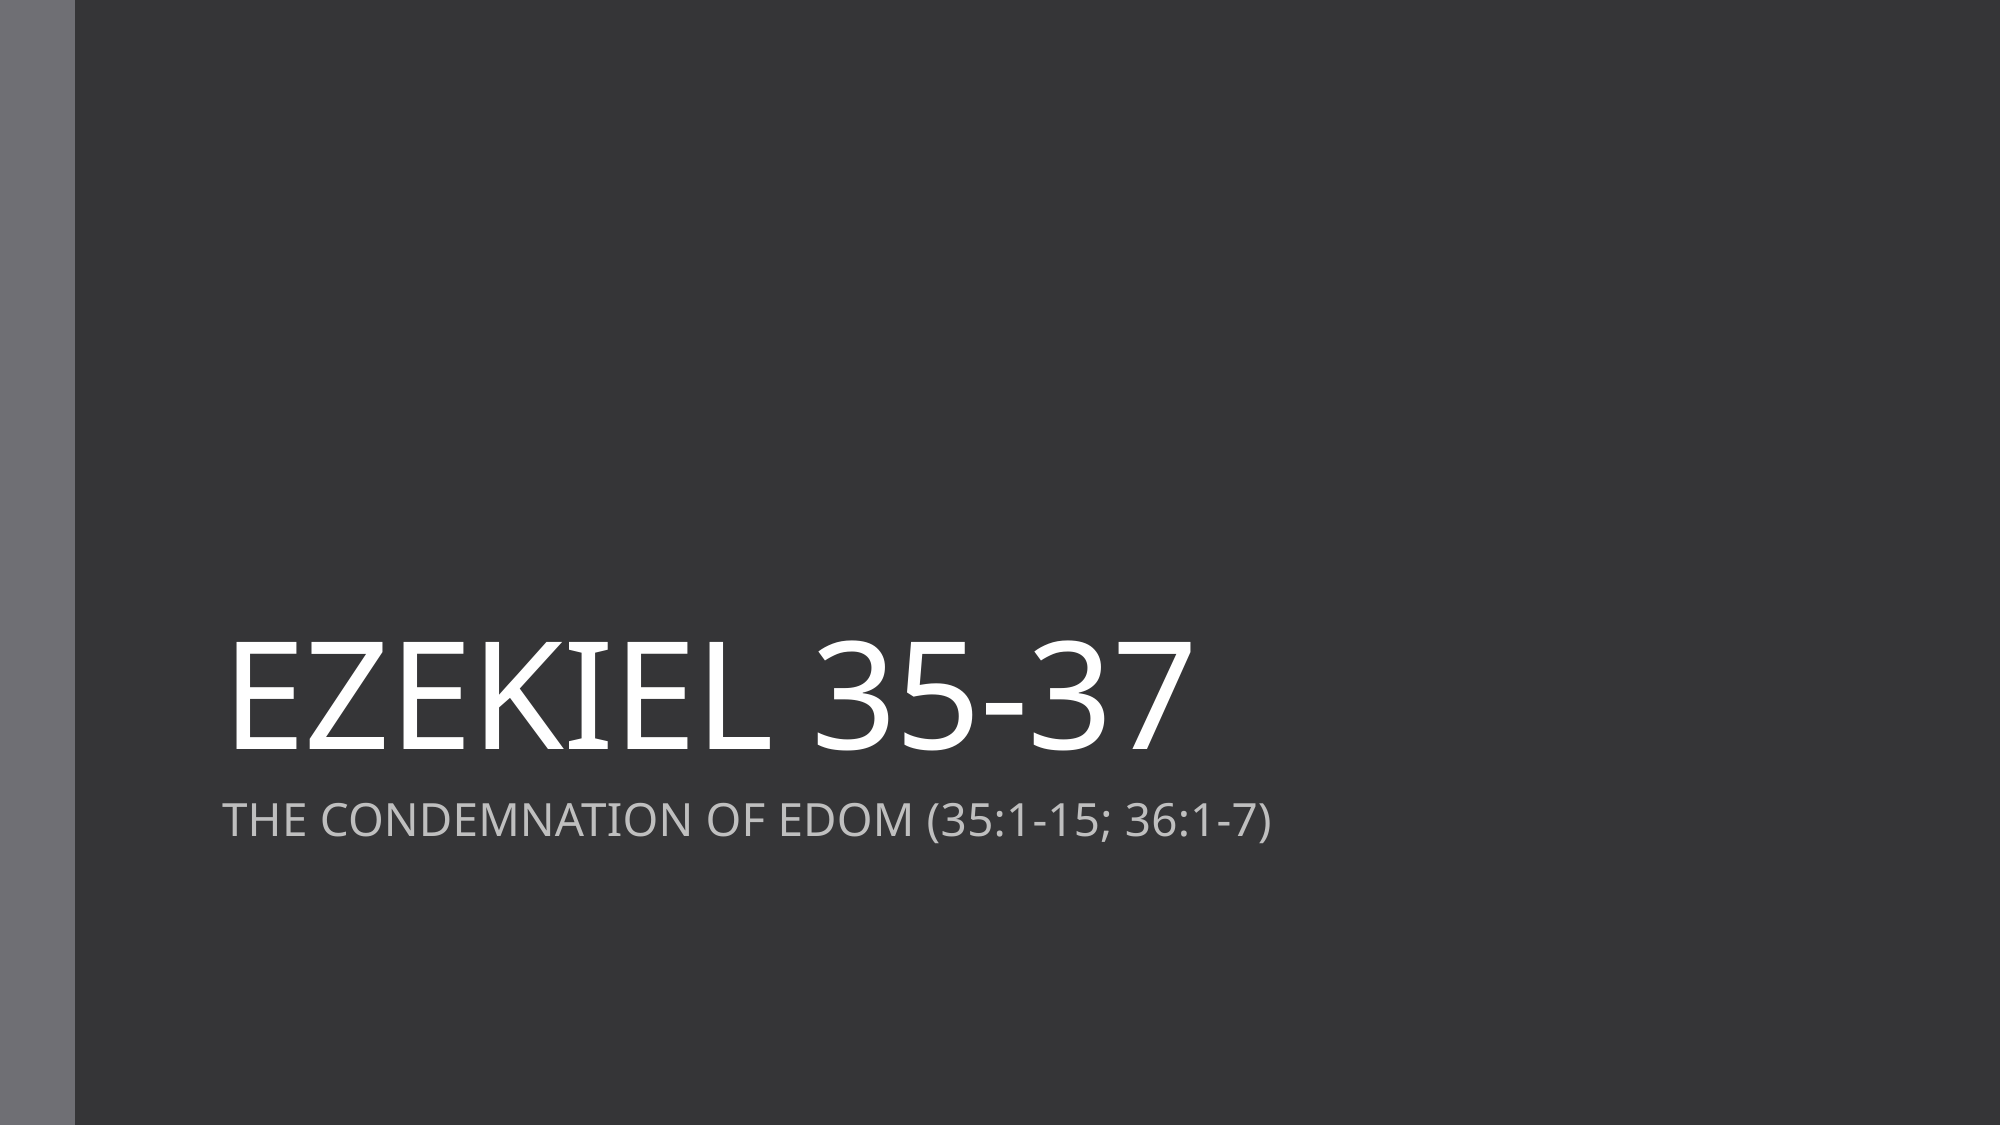

# EZEKIEL 35-37
THE CONDEMNATION OF EDOM (35:1-15; 36:1-7)